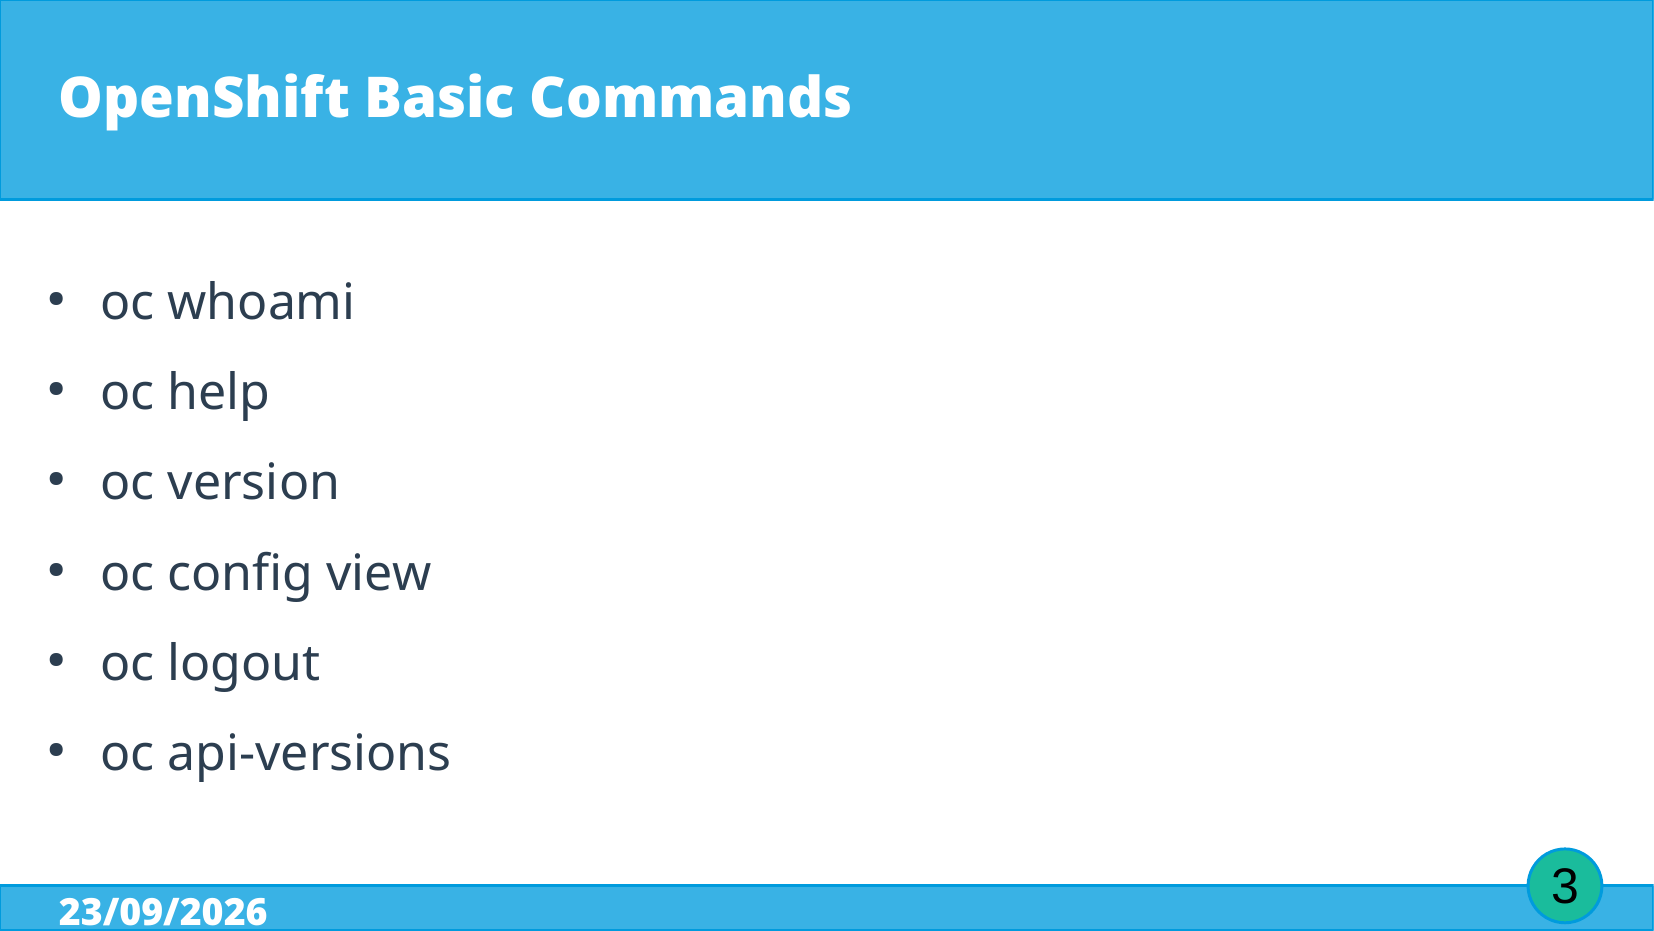

# OpenShift Basic Commands
oc whoami
oc help
oc version
oc config view
oc logout
oc api-versions